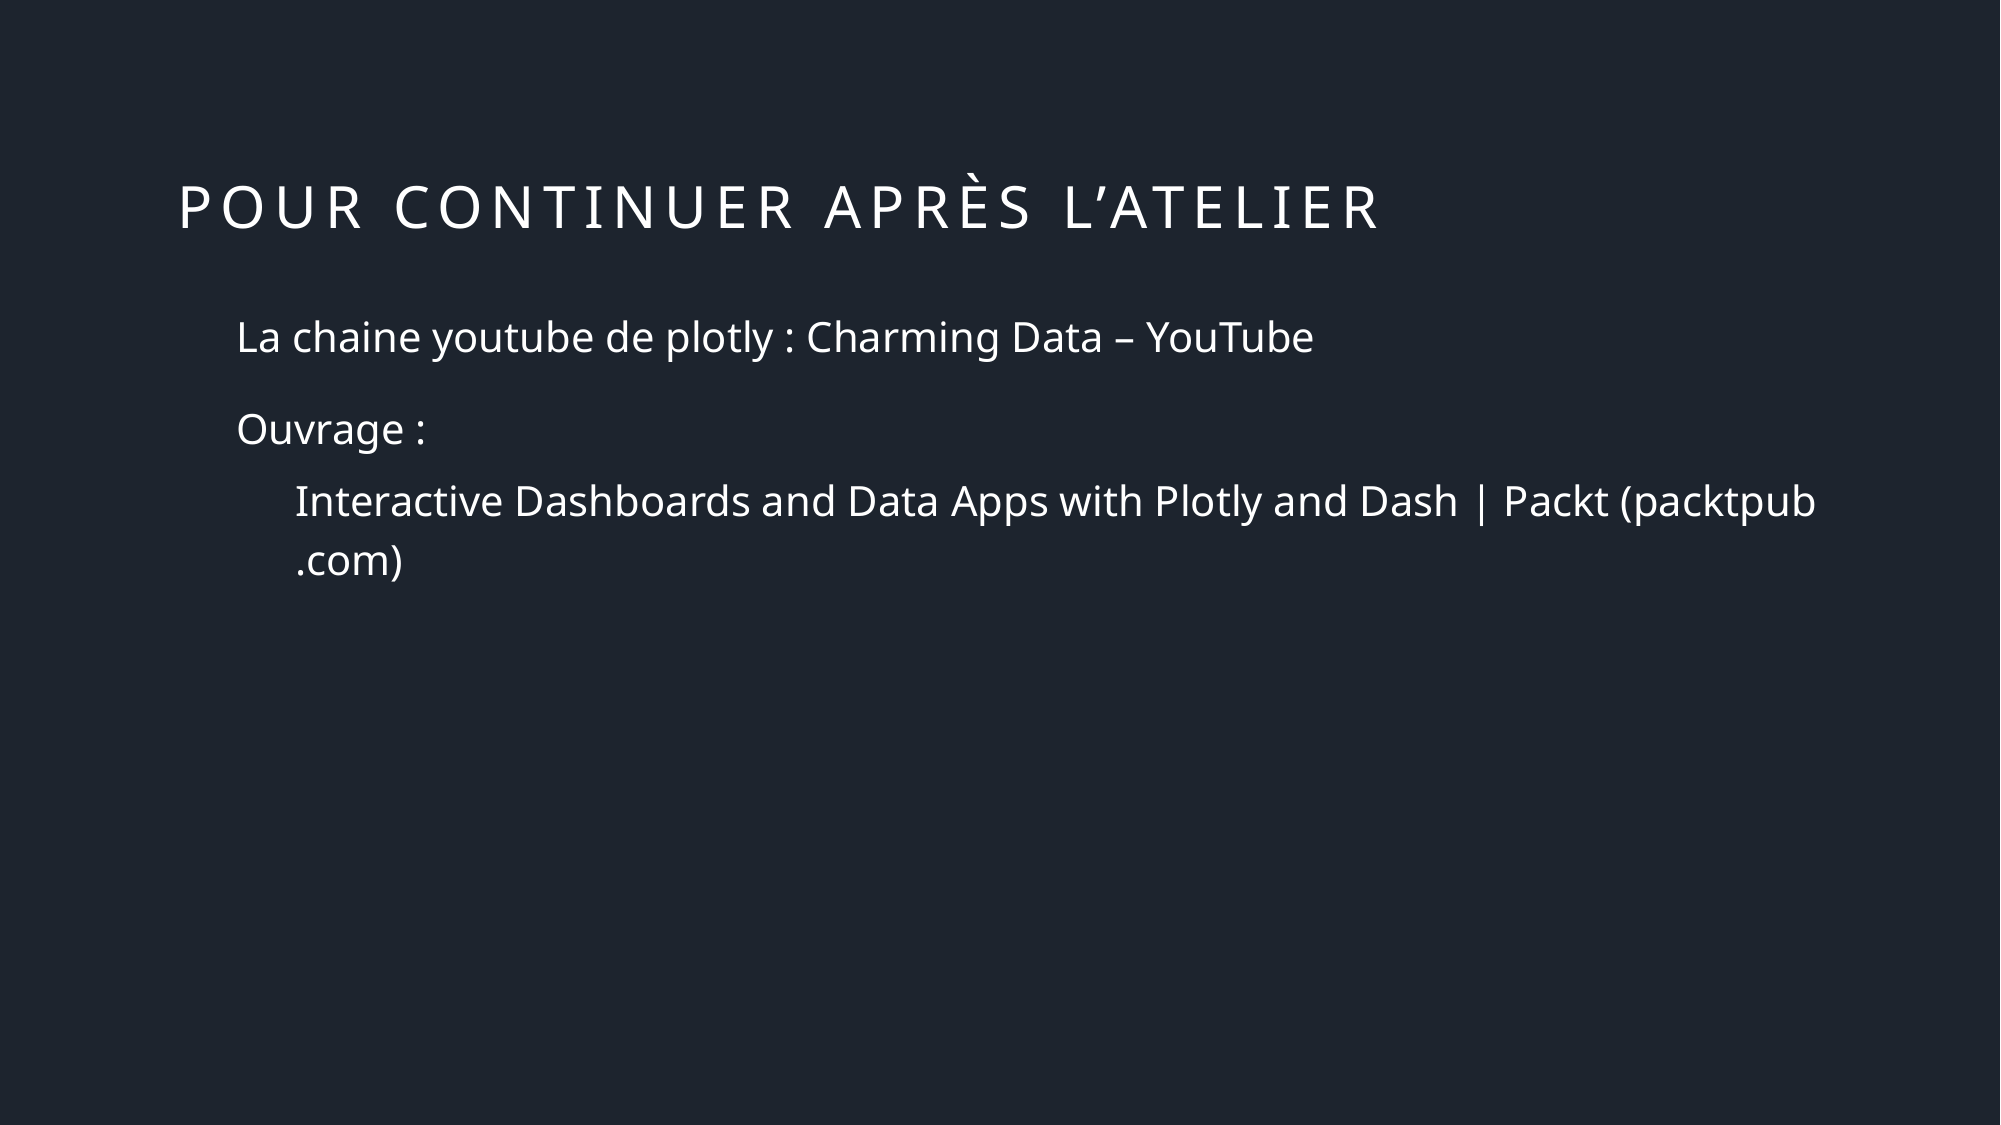

# Pour continuer après l’atelier
La chaine youtube de plotly : Charming Data – YouTube
Ouvrage : Interactive Dashboards and Data Apps with Plotly and Dash | Packt (packtpub.com)